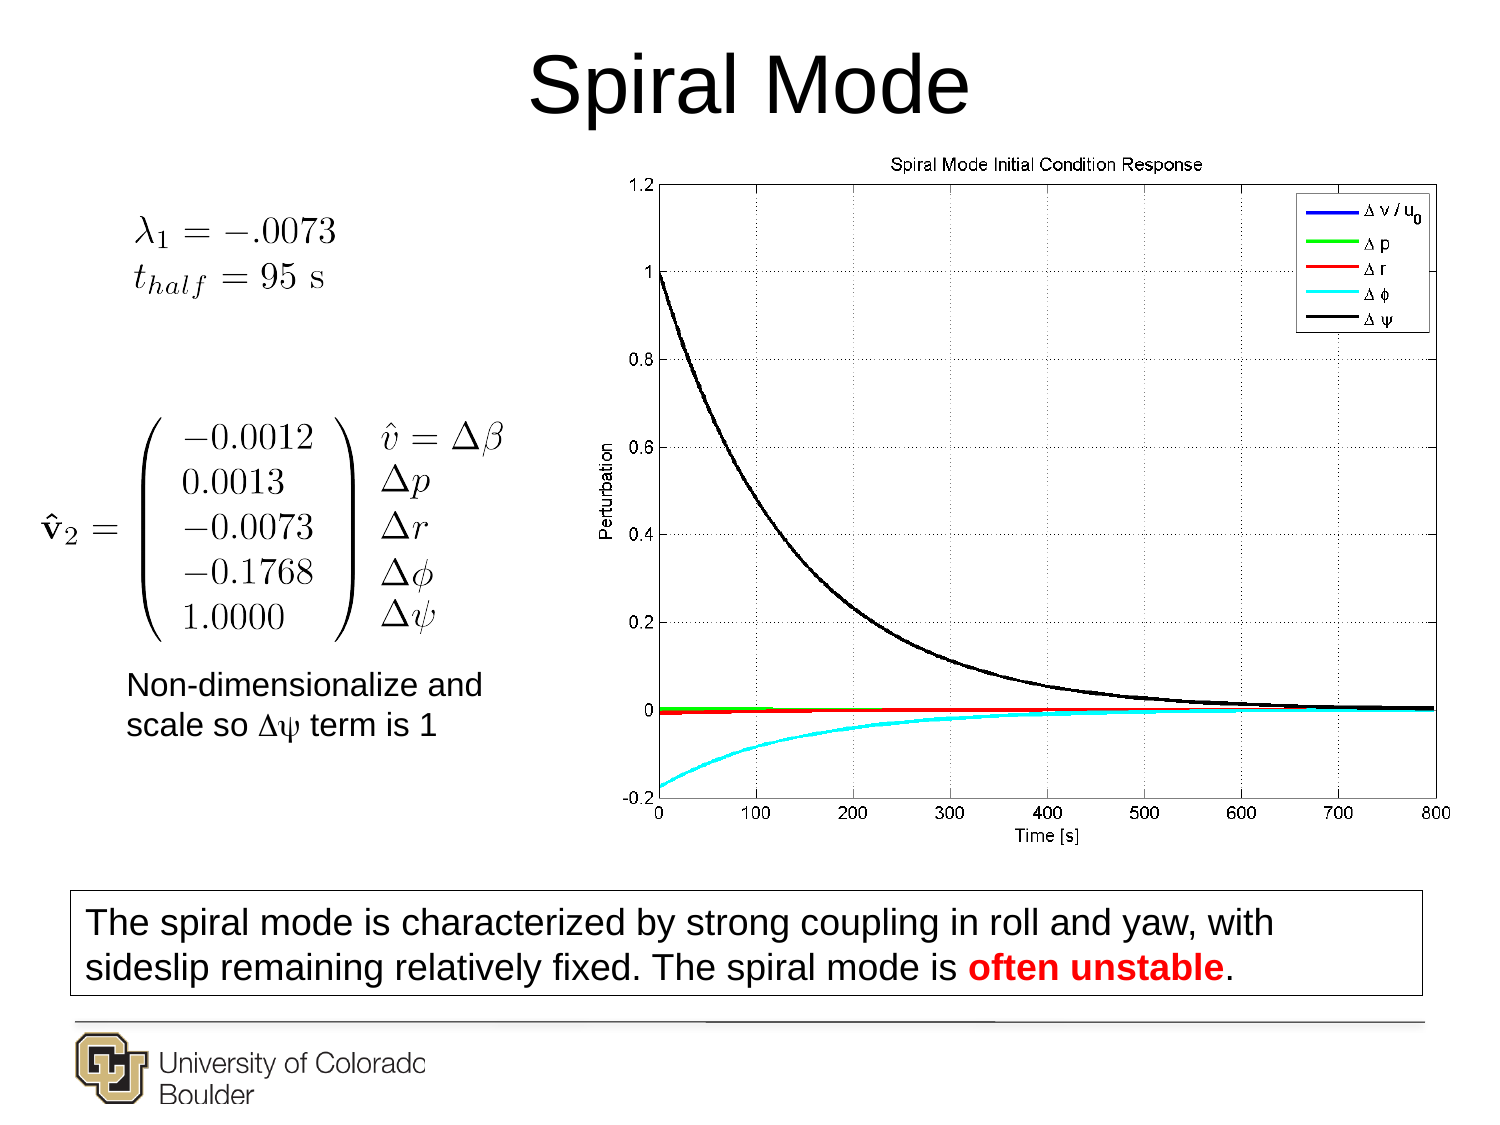

# Spiral Mode
Non-dimensionalize and scale so Dy term is 1
The spiral mode is characterized by strong coupling in roll and yaw, with sideslip remaining relatively fixed. The spiral mode is often unstable.